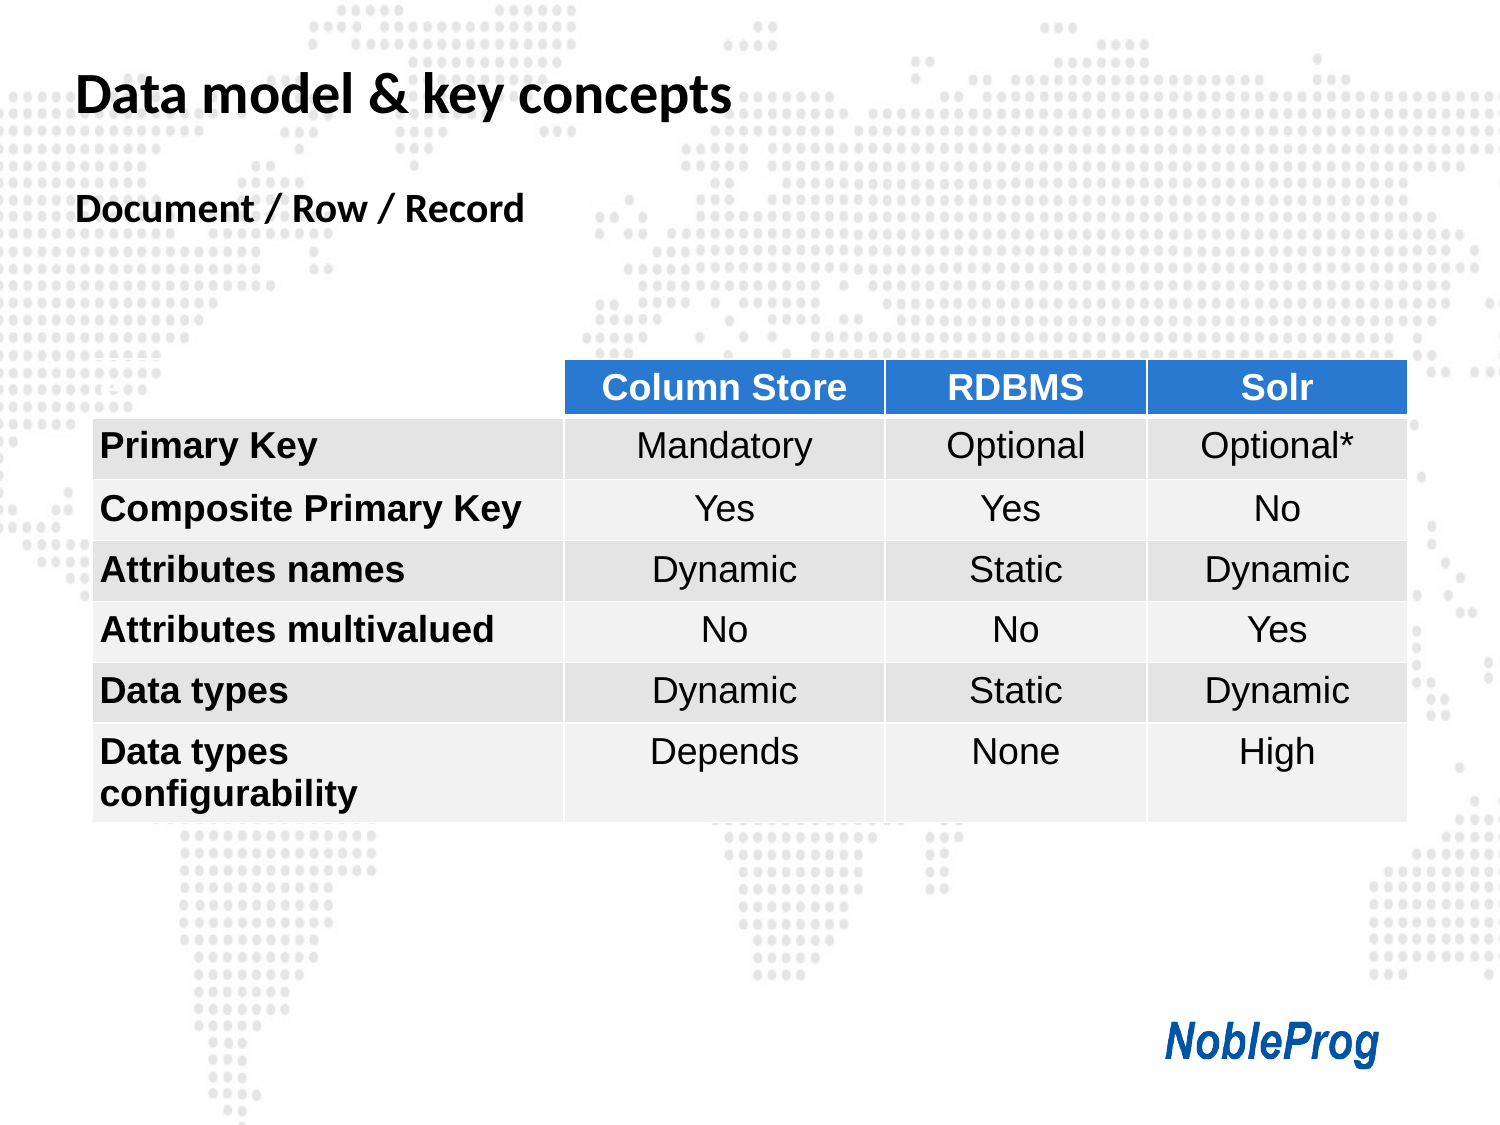

Data model & key concepts
Document / Row / Record
| e | Column Store | RDBMS | Solr |
| --- | --- | --- | --- |
| Primary Key | Mandatory | Optional | Optional\* |
| Composite Primary Key | Yes | Yes | No |
| Attributes names | Dynamic | Static | Dynamic |
| Attributes multivalued | No | No | Yes |
| Data types | Dynamic | Static | Dynamic |
| Data types configurability | Depends | None | High |